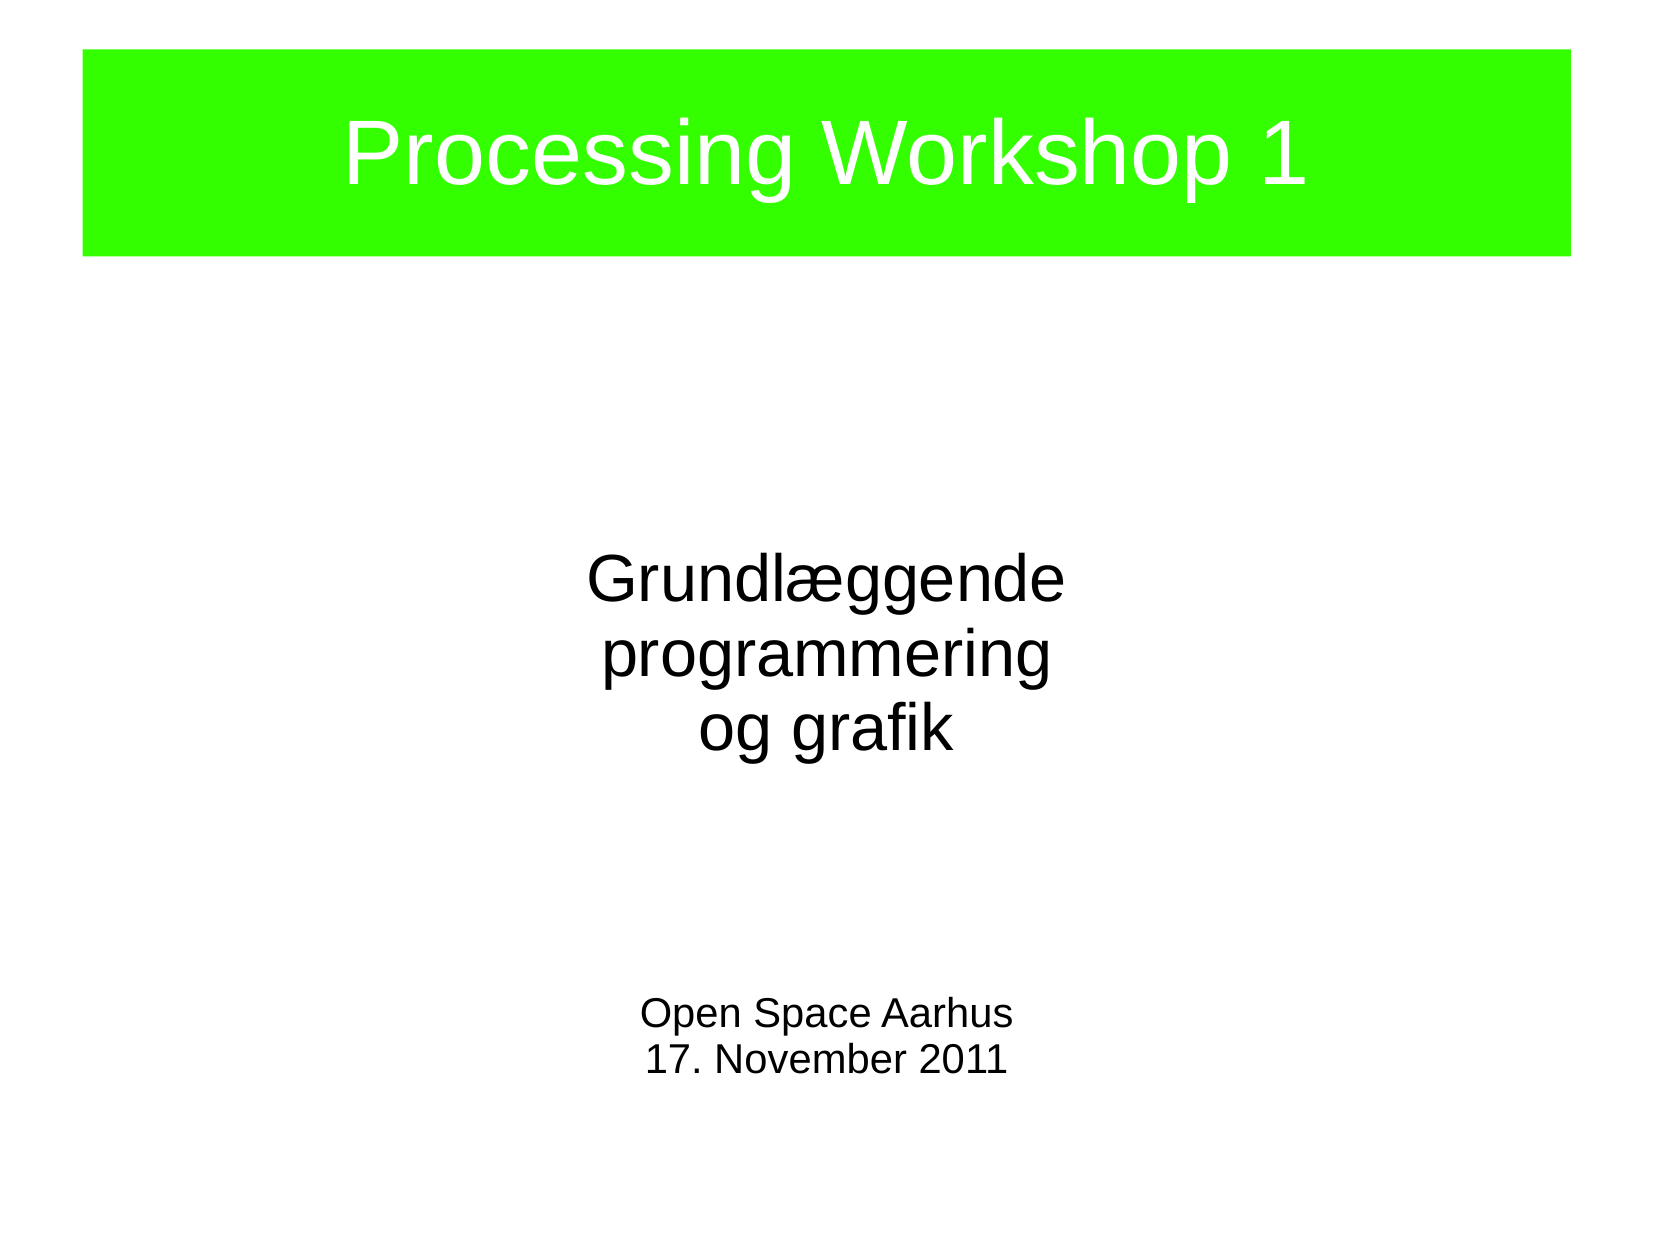

# Processing Workshop 1
Grundlæggende
programmering
og grafik
Open Space Aarhus
17. November 2011